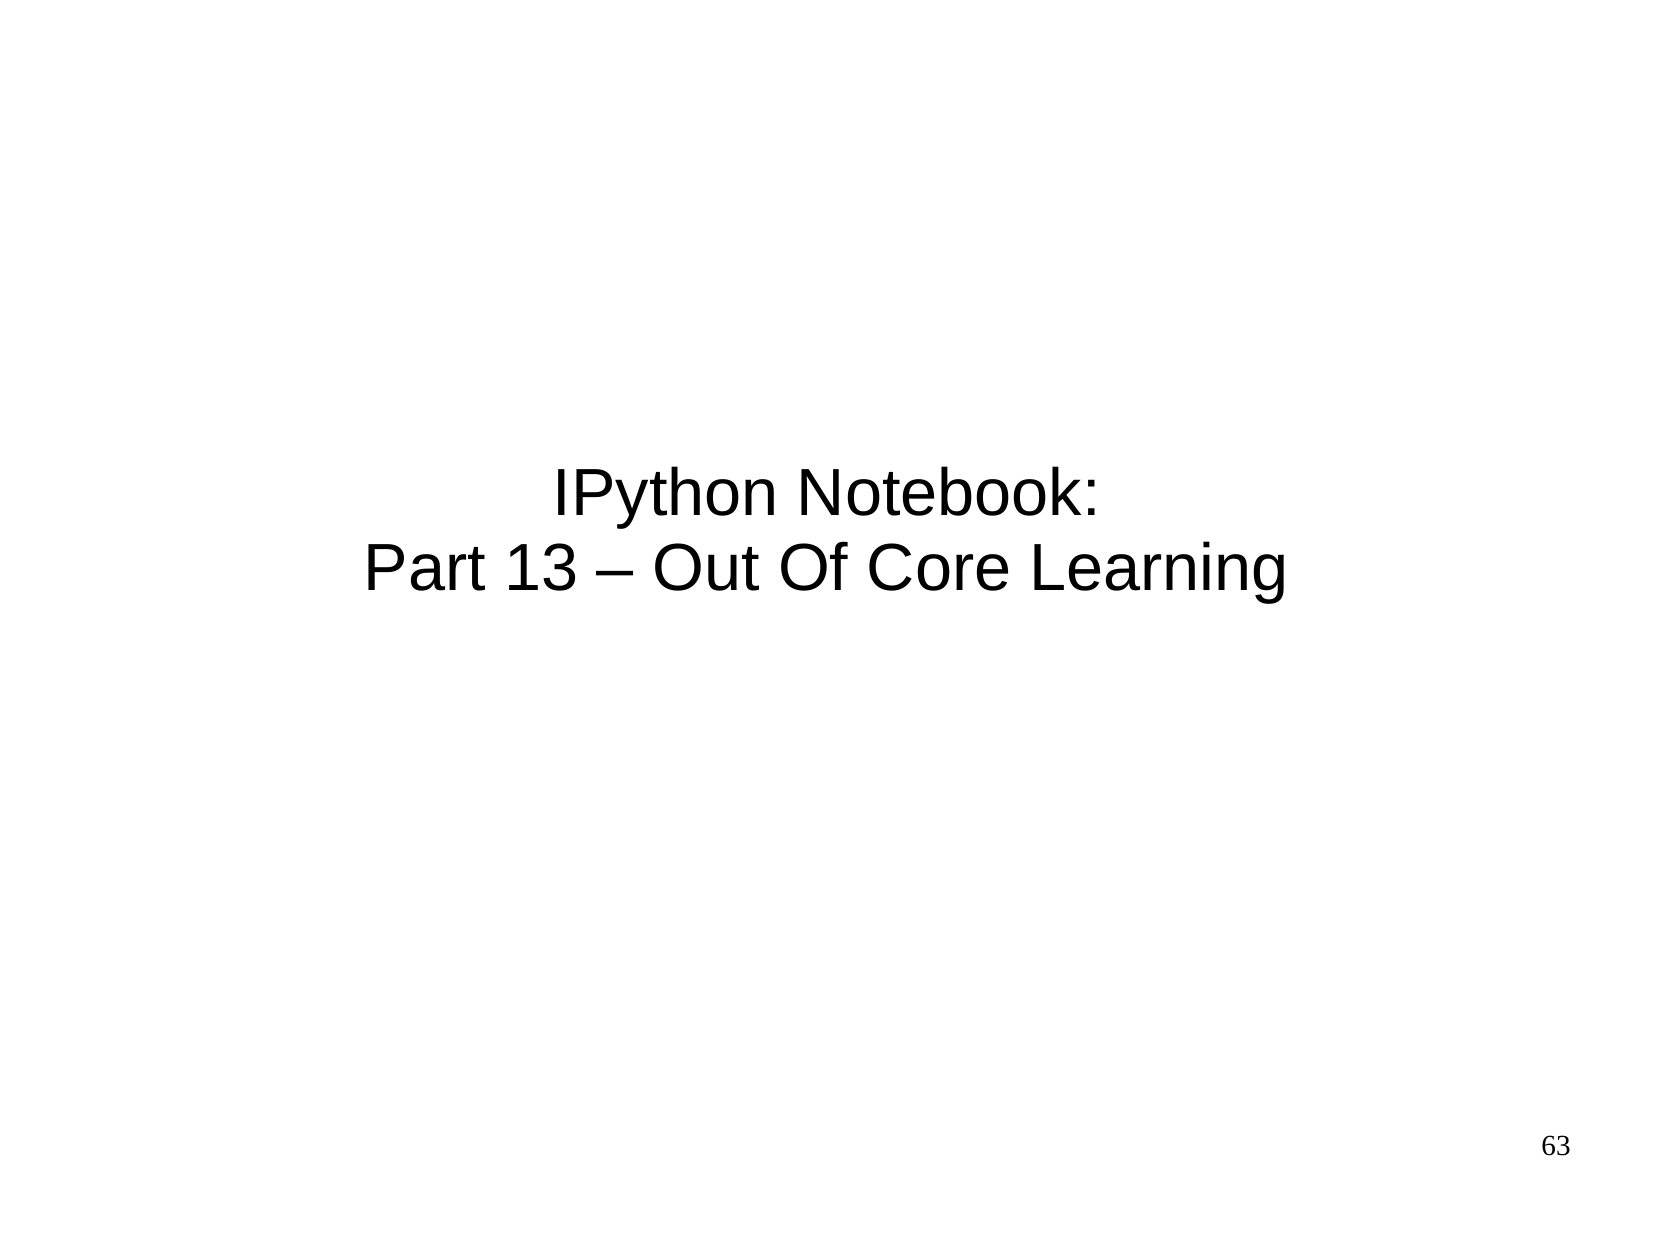

# IPython Notebook:
Part 13 – Out Of Core Learning
63